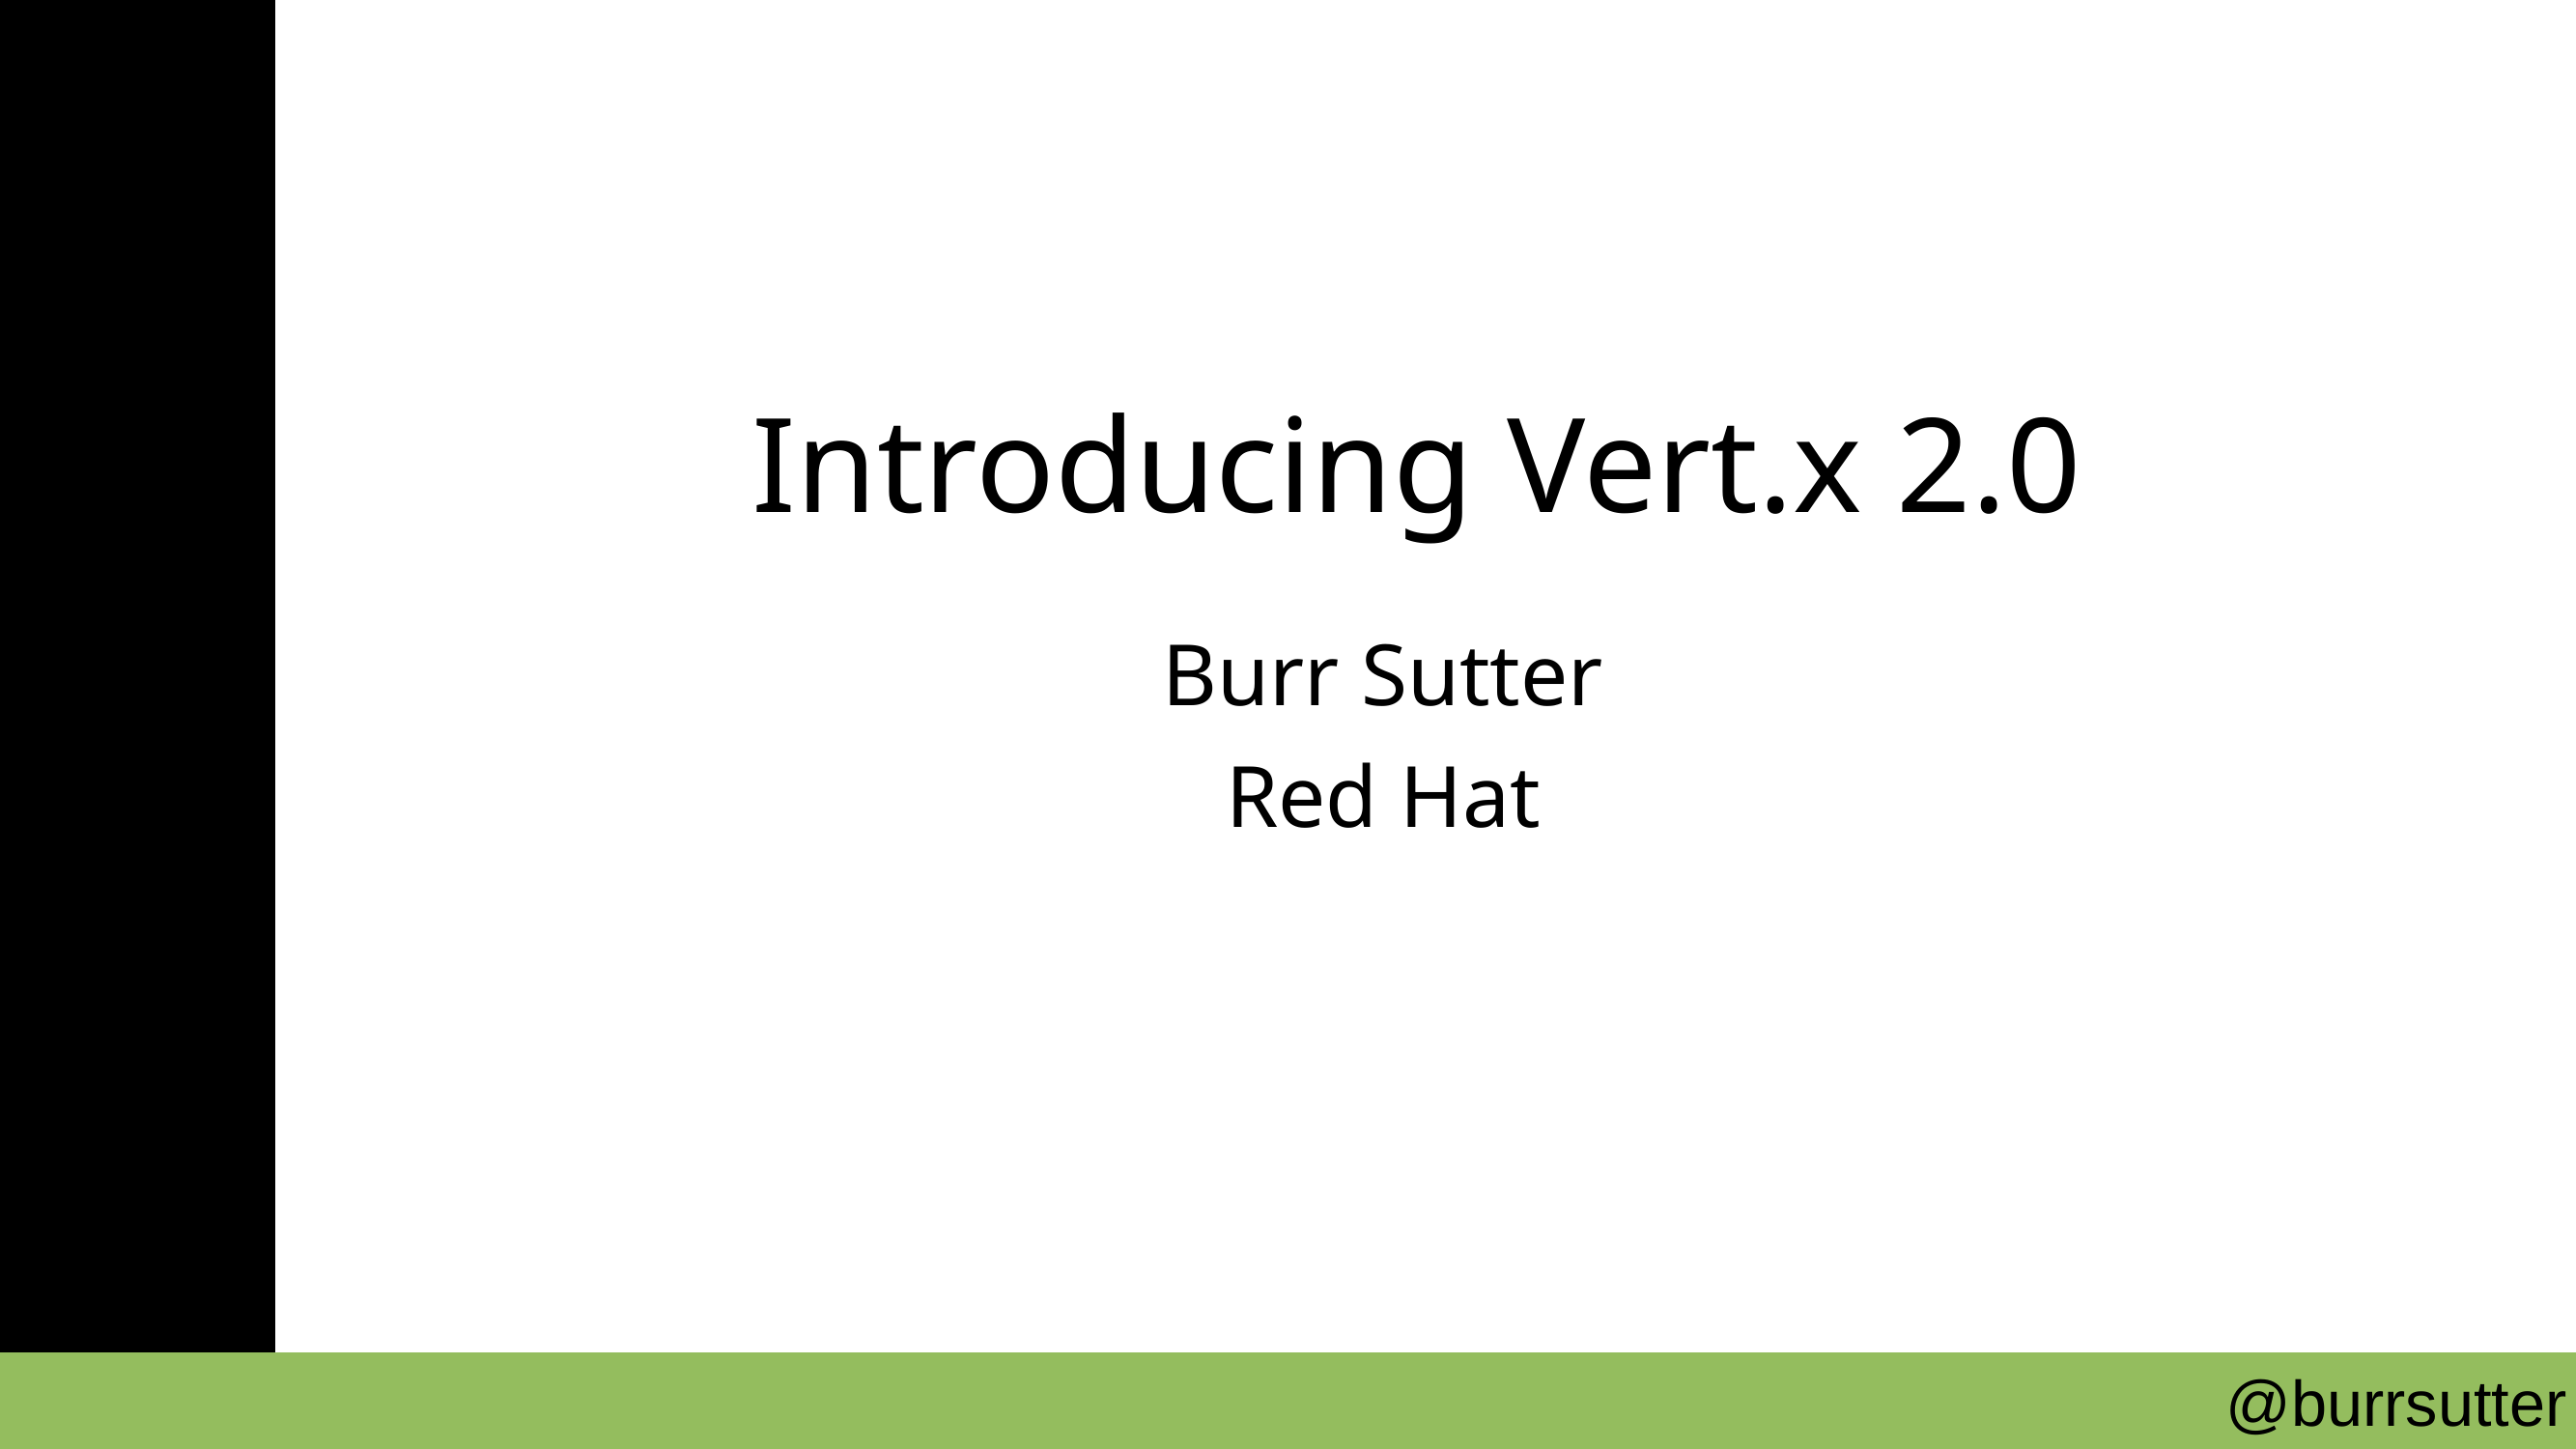

# Introducing Vert.x 2.0
Burr Sutter
Red Hat